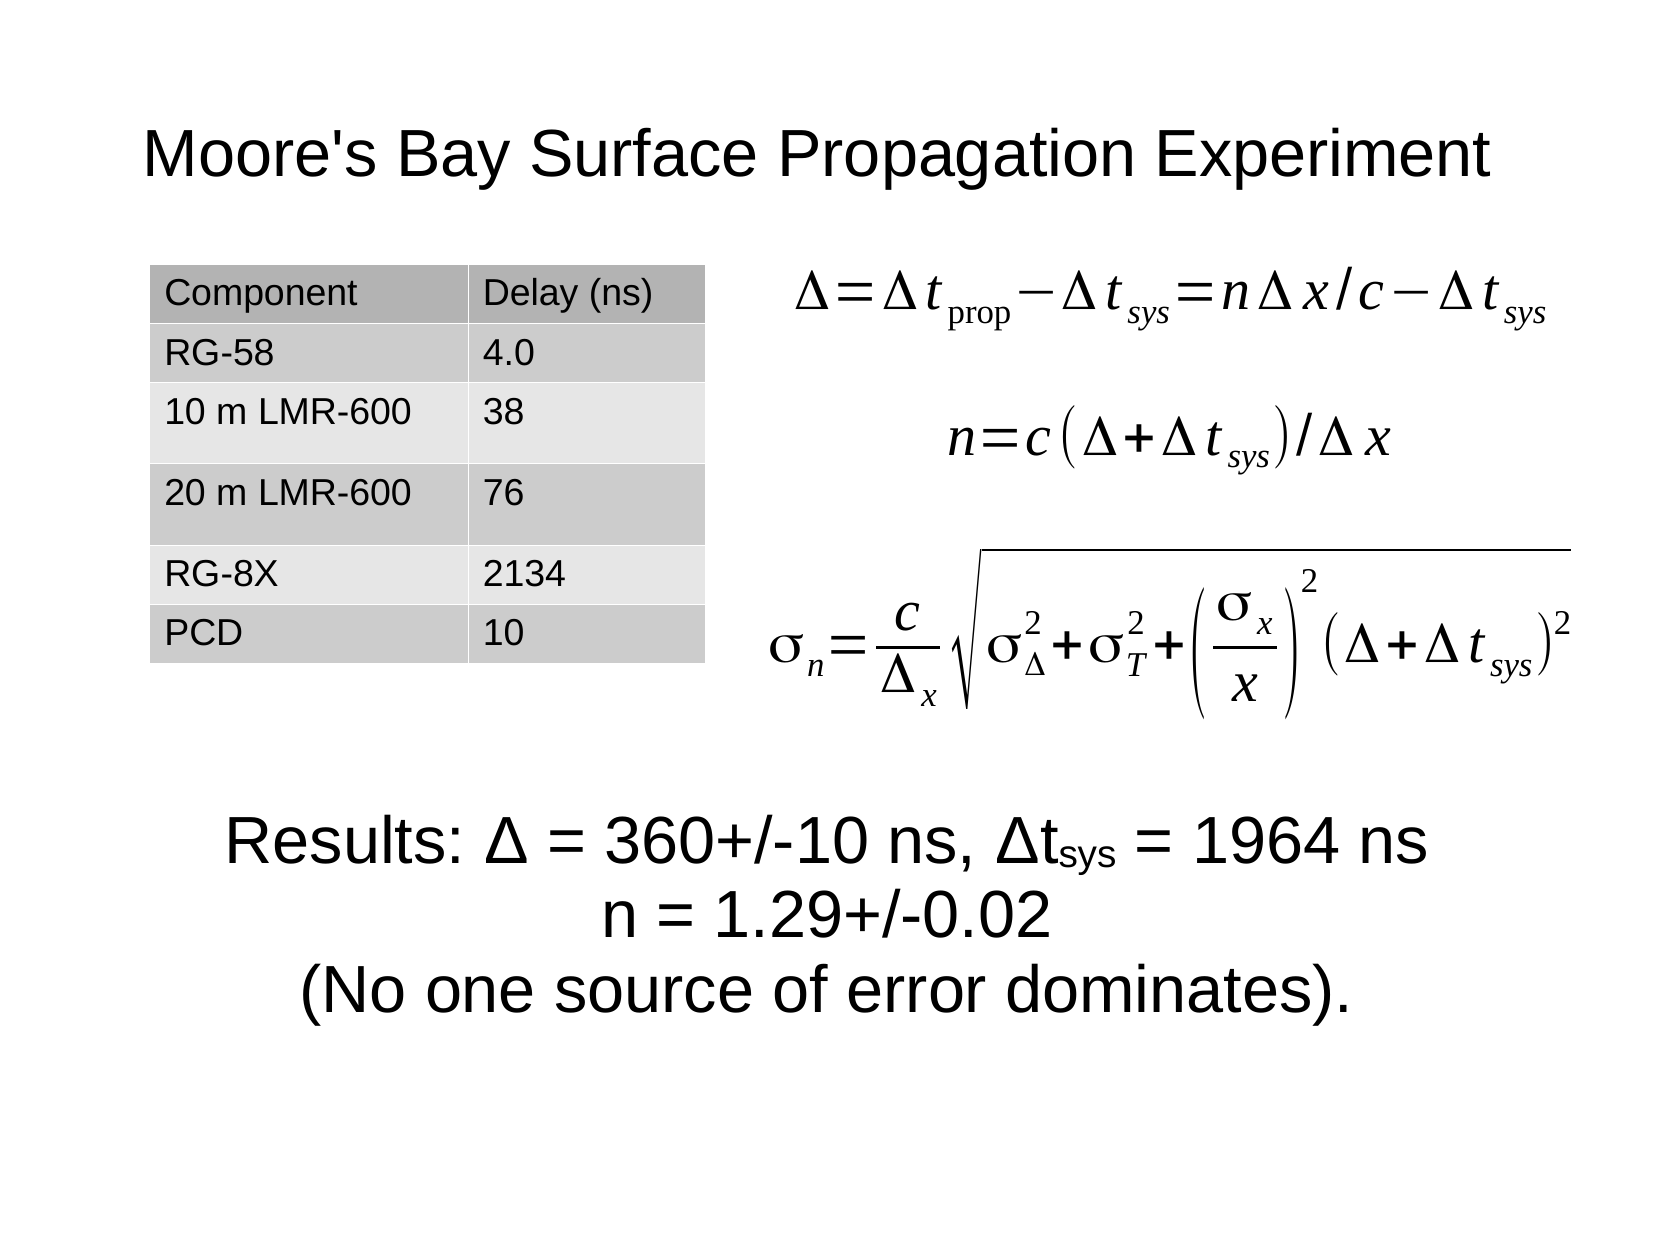

# Moore's Bay Surface Propagation Experiment
| Component | Delay (ns) |
| --- | --- |
| RG-58 | 4.0 |
| 10 m LMR-600 | 38 |
| 20 m LMR-600 | 76 |
| RG-8X | 2134 |
| PCD | 10 |
Results: Δ = 360+/-10 ns, Δtsys = 1964 ns
n = 1.29+/-0.02
(No one source of error dominates).